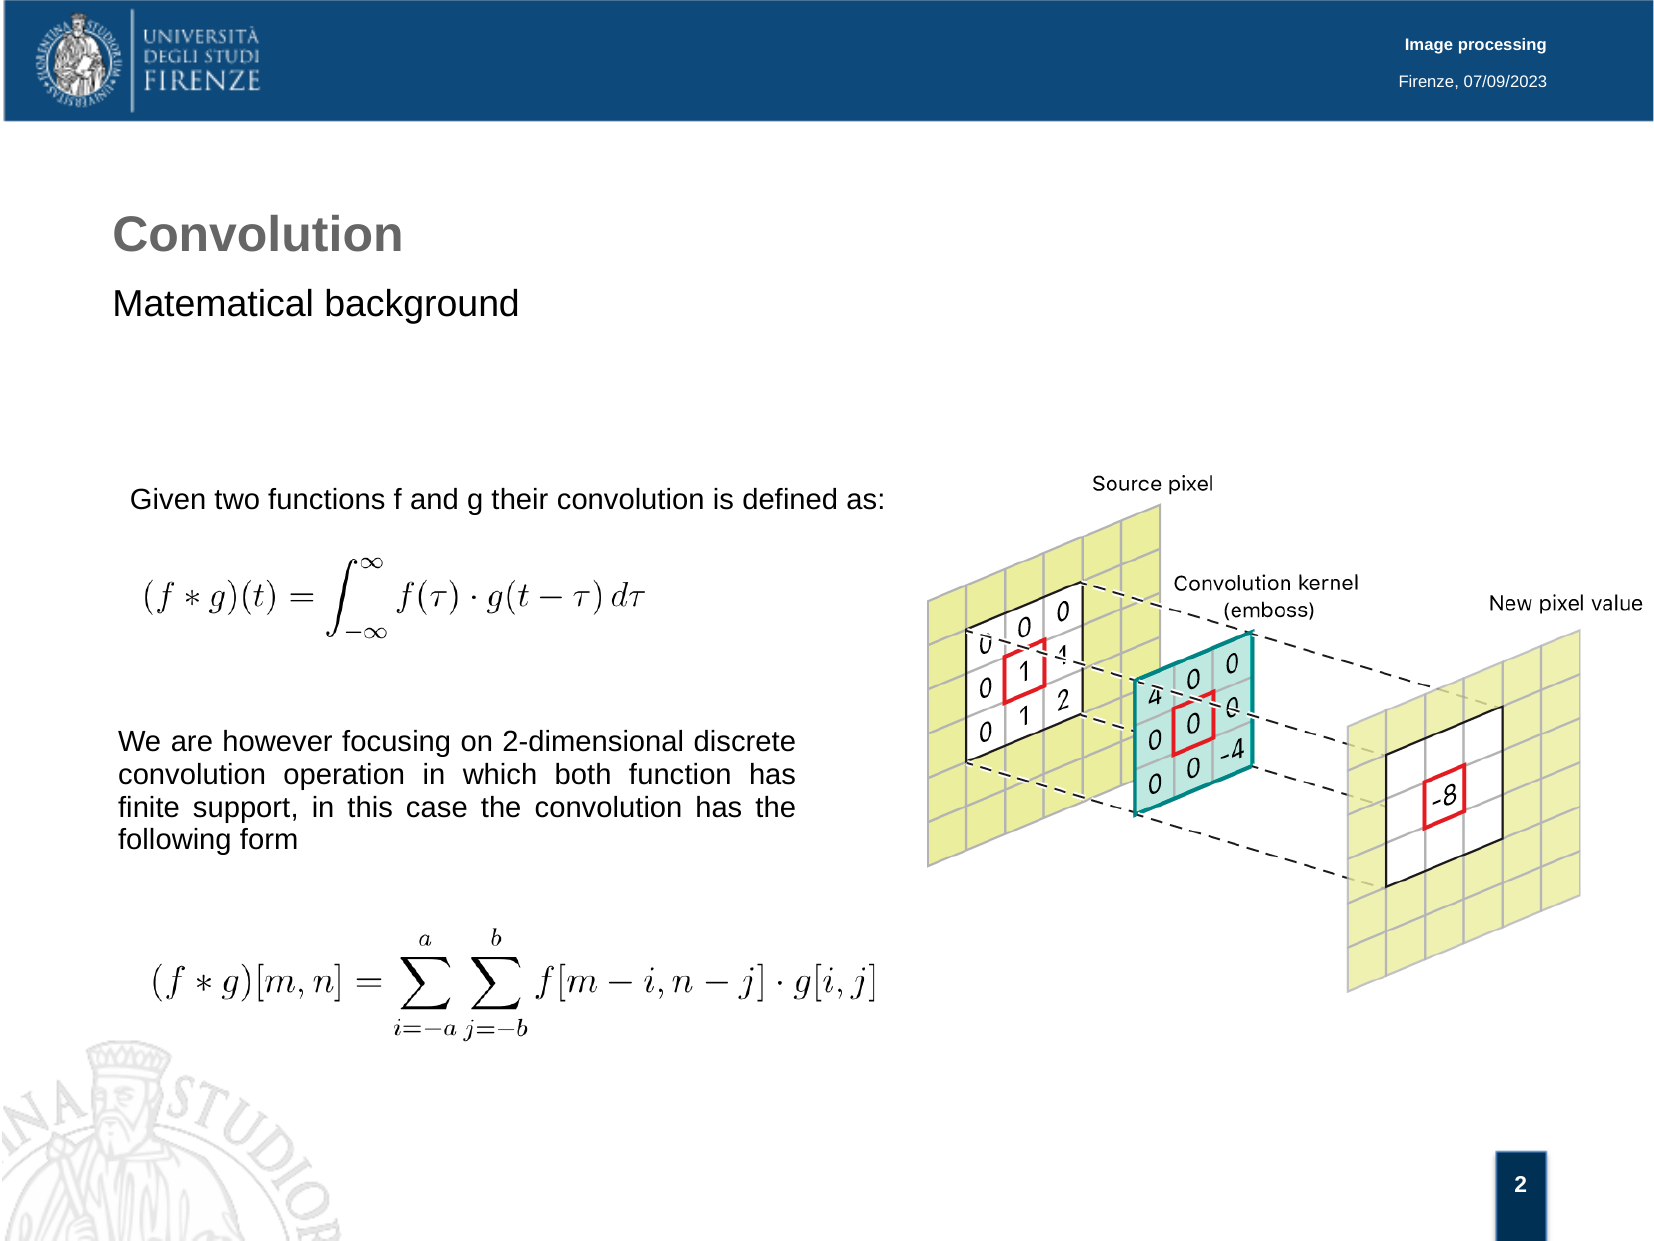

Image processing
Firenze, 07/09/2023
Convolution
Matematical background
Given two functions f and g their convolution is defined as:
We are however focusing on 2-dimensional discrete convolution operation in which both function has finite support, in this case the convolution has the following form
2